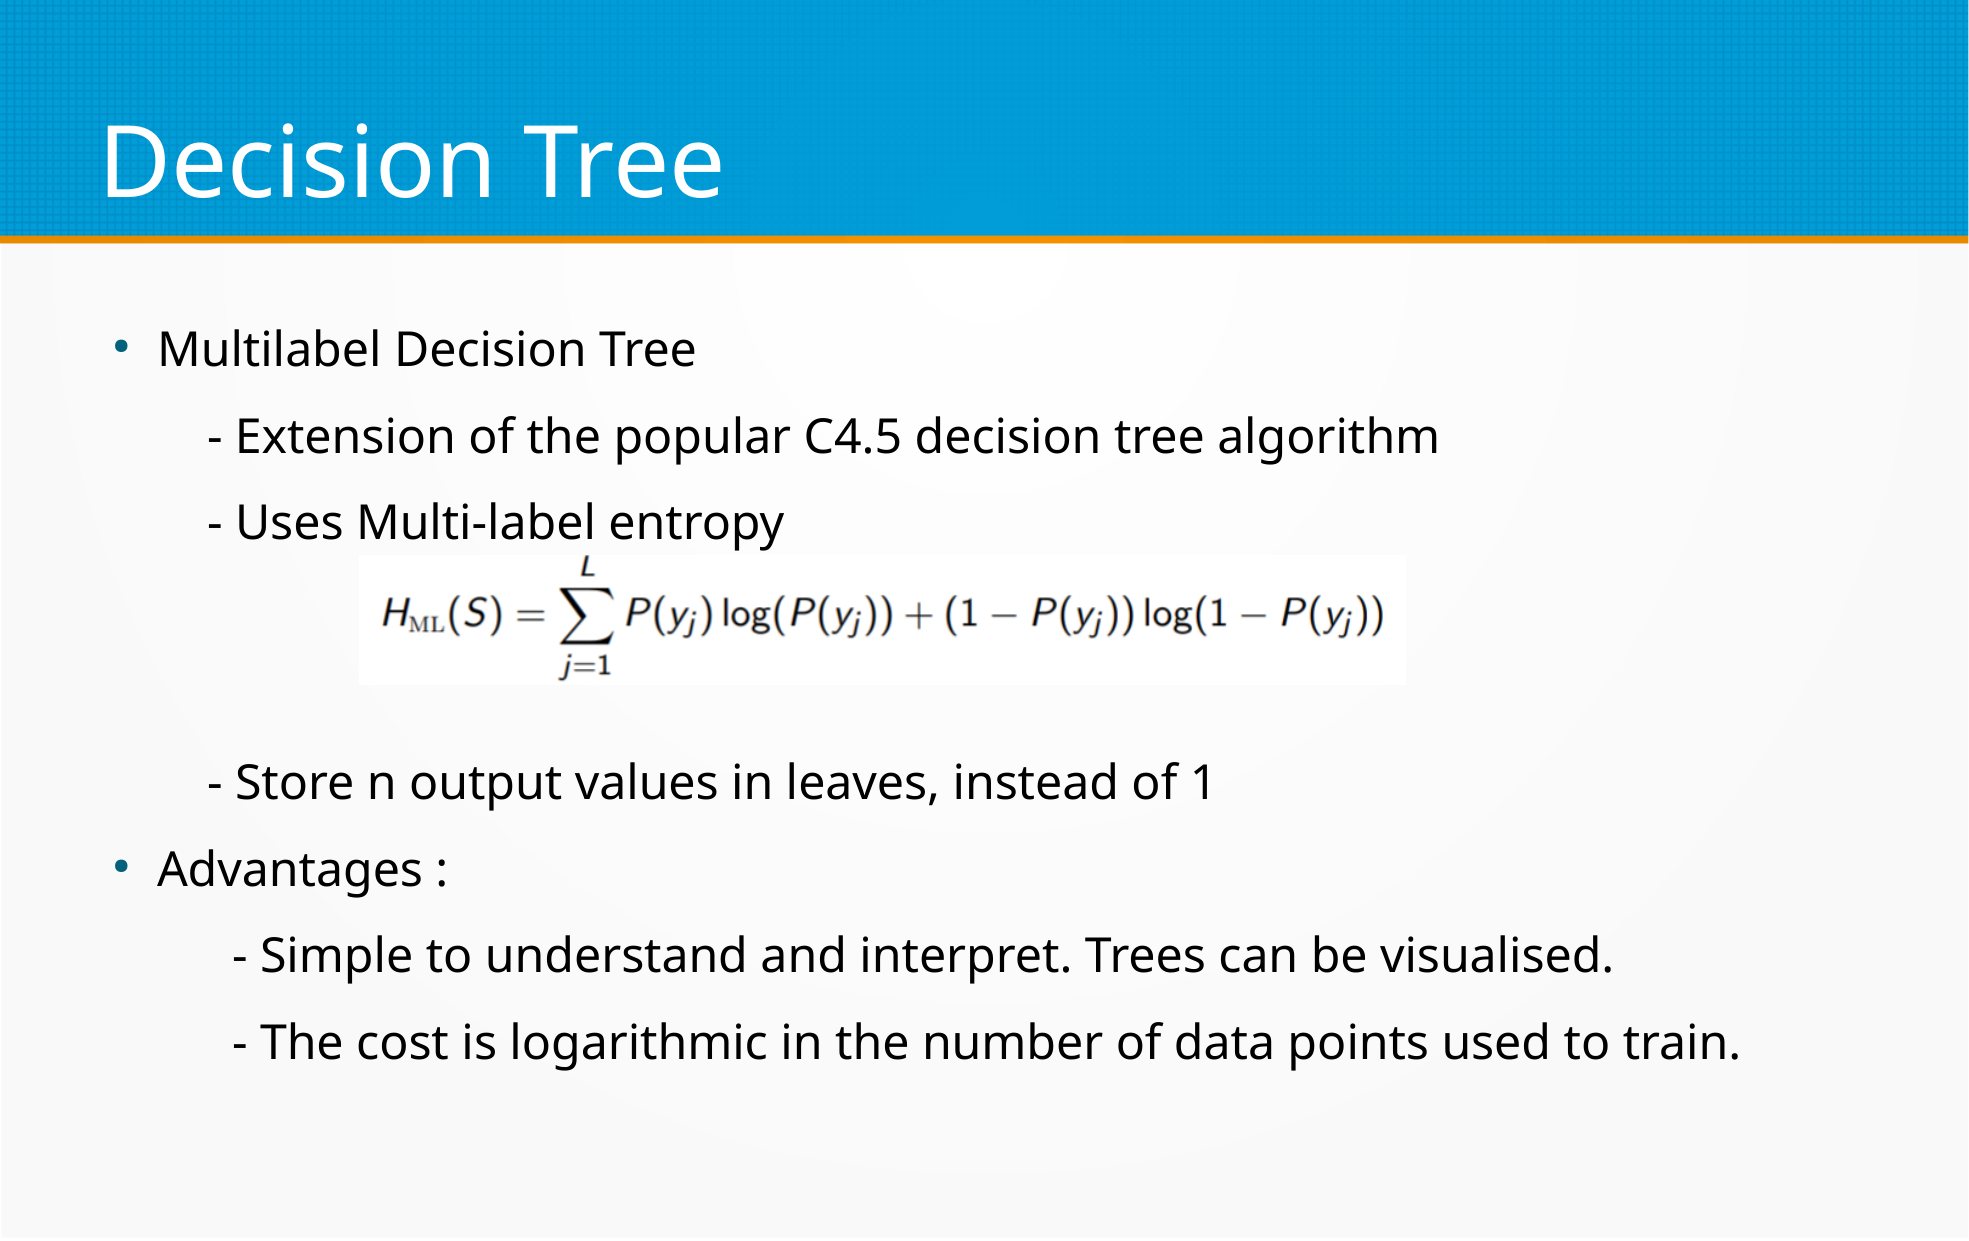

# Decision Tree
Multilabel Decision Tree
 - Extension of the popular C4.5 decision tree algorithm
 - Uses Multi-label entropy
 - Store n output values in leaves, instead of 1
Advantages :
 - Simple to understand and interpret. Trees can be visualised.
 - The cost is logarithmic in the number of data points used to train.